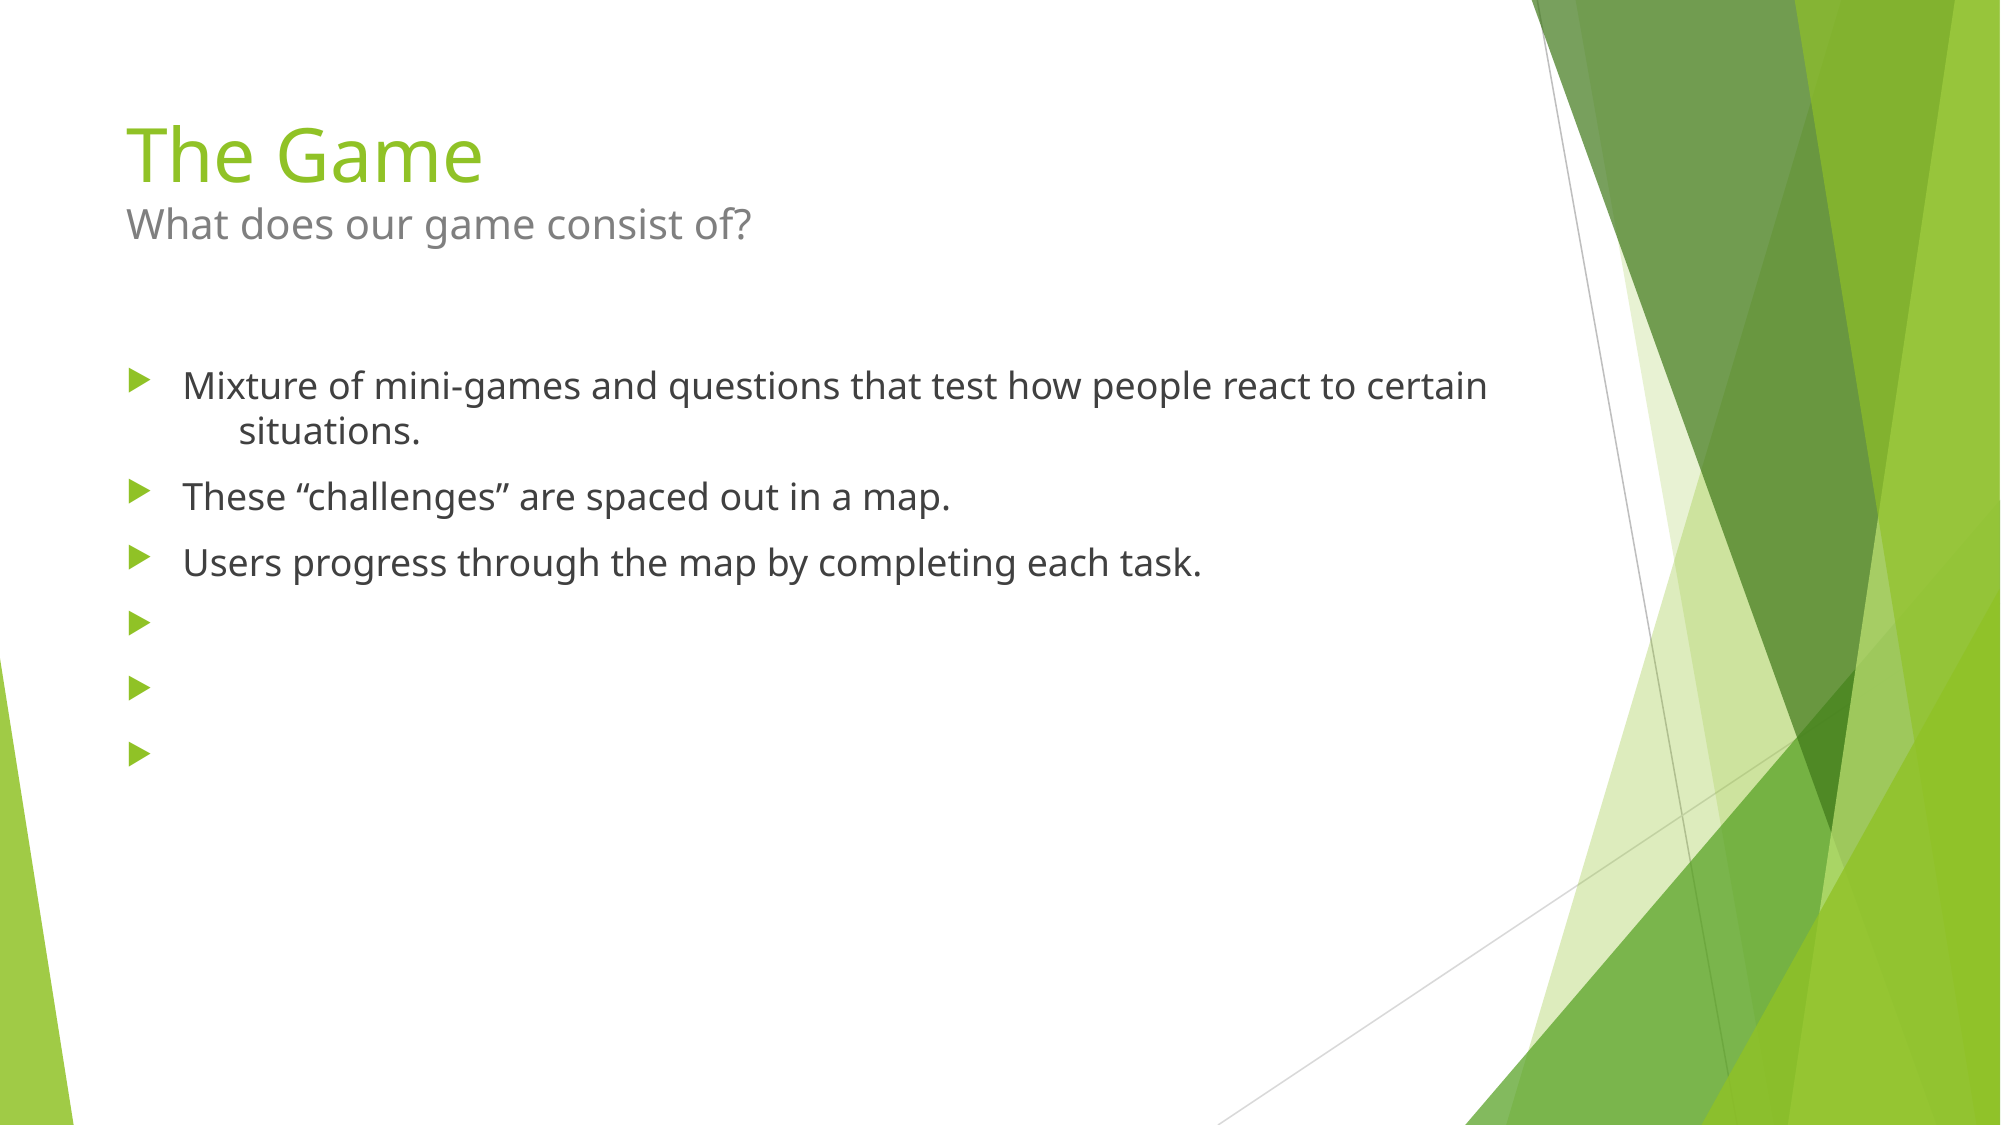

# The Game What does our game consist of?
Mixture of mini-games and questions that test how people react to certain situations.
These “challenges” are spaced out in a map.
Users progress through the map by completing each task.